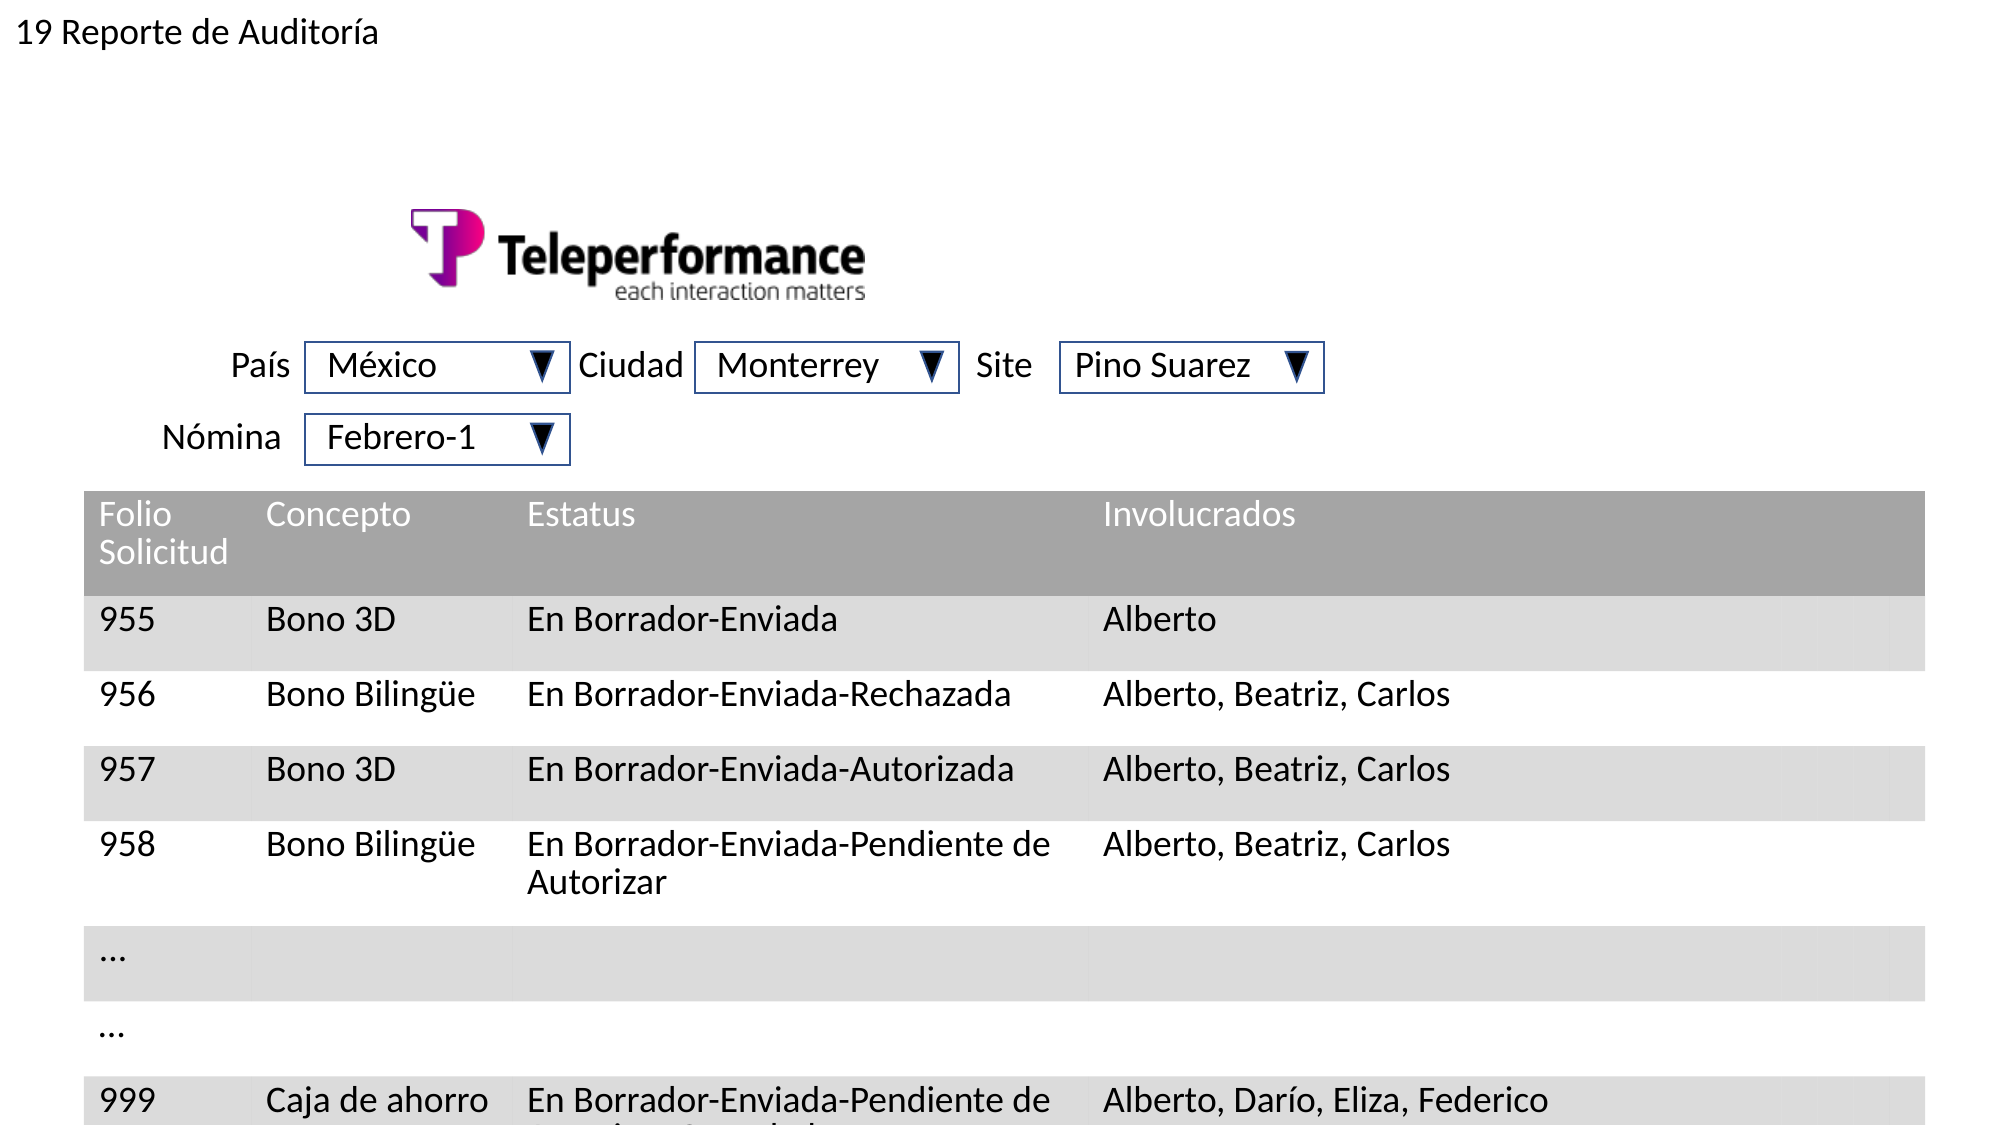

19 Reporte de Auditoría
País
México
Ciudad
Monterrey
Site
Pino Suarez
Nómina
Febrero-1
| Folio Solicitud | Concepto | Estatus | Involucrados | | | | |
| --- | --- | --- | --- | --- | --- | --- | --- |
| 955 | Bono 3D | En Borrador-Enviada | Alberto | | | | |
| 956 | Bono Bilingüe | En Borrador-Enviada-Rechazada | Alberto, Beatriz, Carlos | | | | |
| 957 | Bono 3D | En Borrador-Enviada-Autorizada | Alberto, Beatriz, Carlos | | | | |
| 958 | Bono Bilingüe | En Borrador-Enviada-Pendiente de Autorizar | Alberto, Beatriz, Carlos | | | | |
| ... | | | | | | | |
| … | | | | | | | |
| 999 | Caja de ahorro | En Borrador-Enviada-Pendiente de Autorizar-Cancelada | Alberto, Darío, Eliza, Federico | | | | |